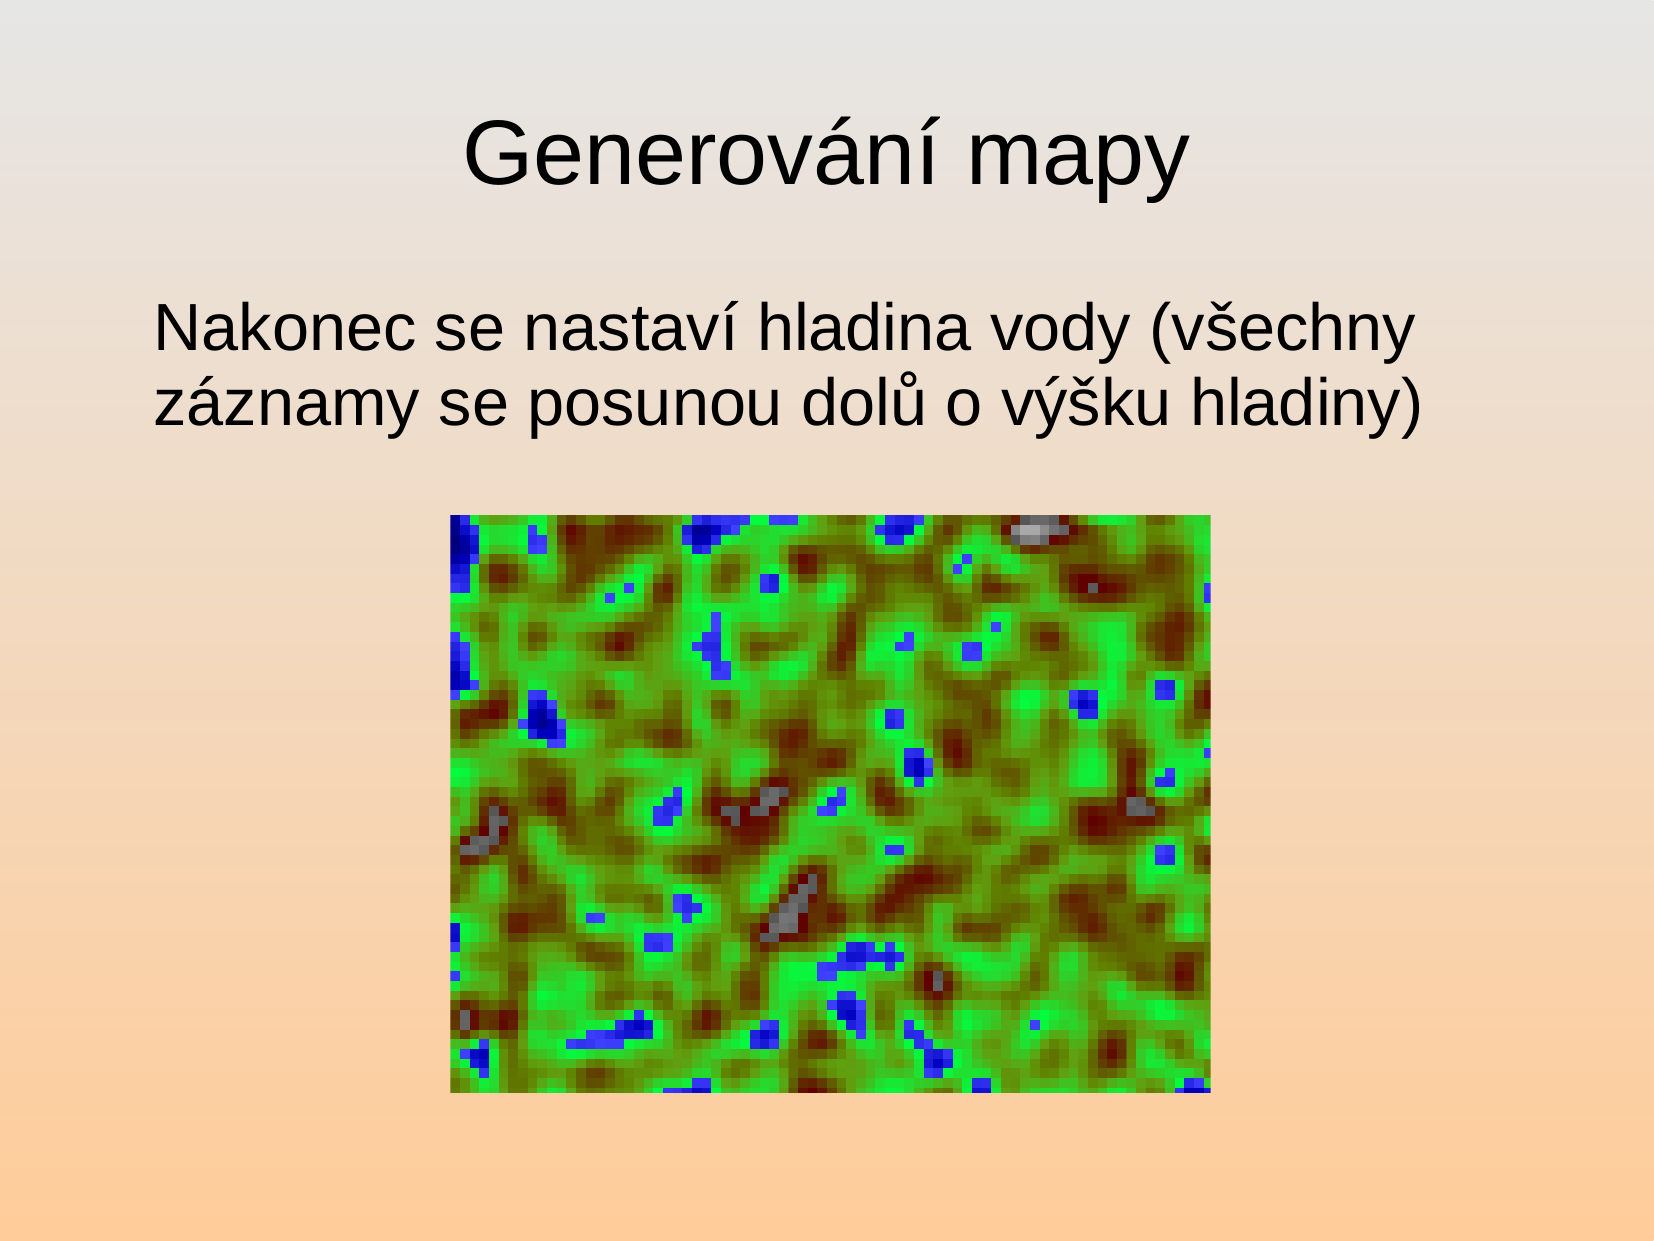

# Generování mapy
Nakonec se nastaví hladina vody (všechny záznamy se posunou dolů o výšku hladiny)